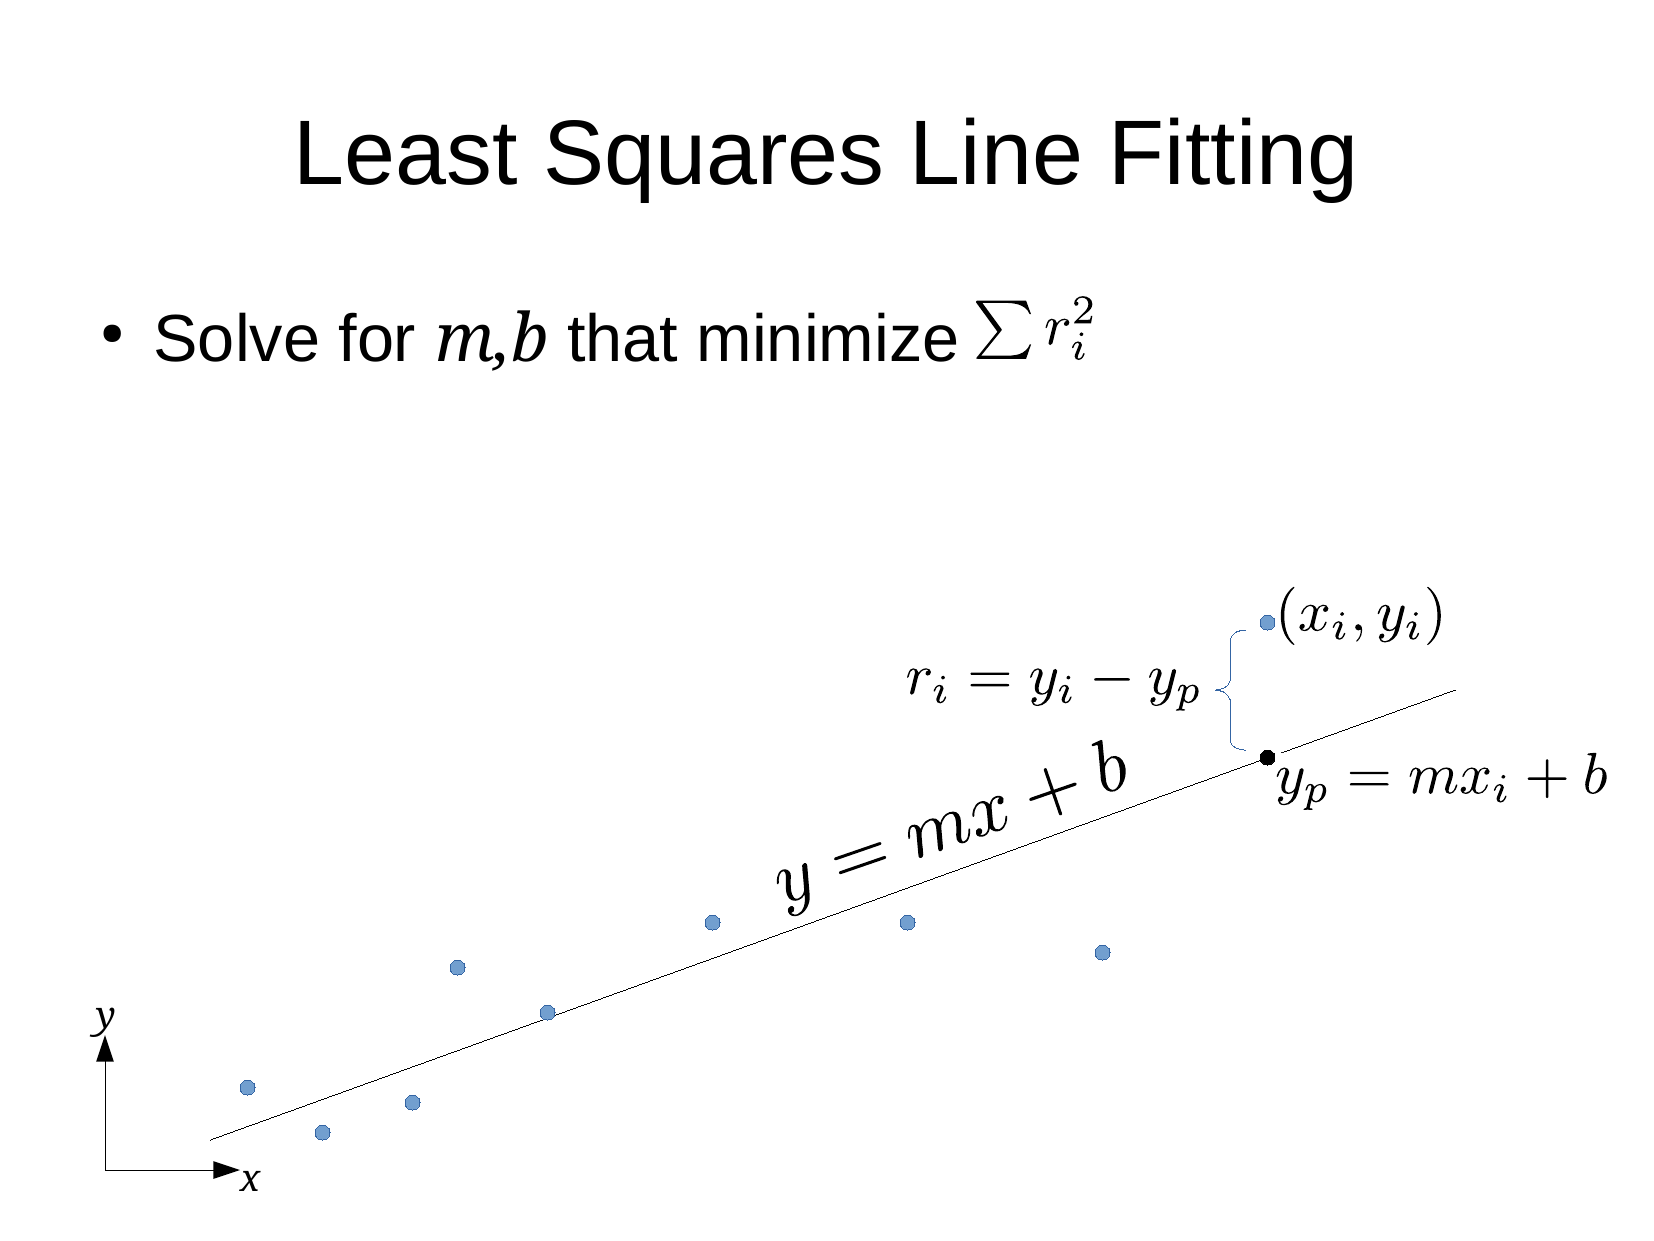

# Least Squares Line Fitting
Solve for m,b that minimize
y
x